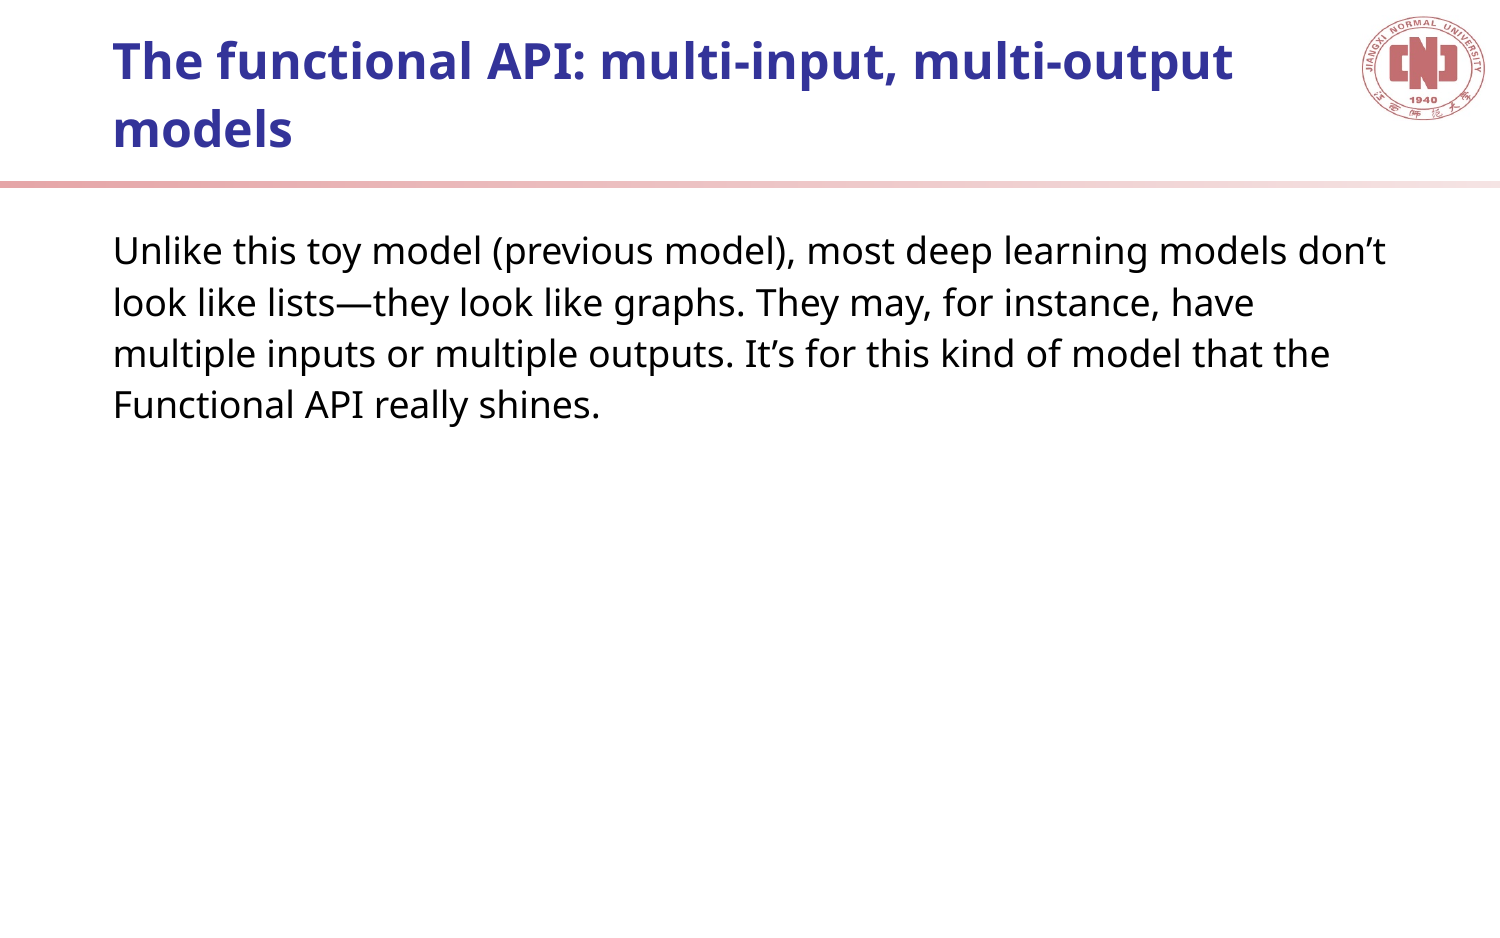

# The functional API: multi-input, multi-output models
Unlike this toy model (previous model), most deep learning models don’t look like lists—they look like graphs. They may, for instance, have multiple inputs or multiple outputs. It’s for this kind of model that the Functional API really shines.